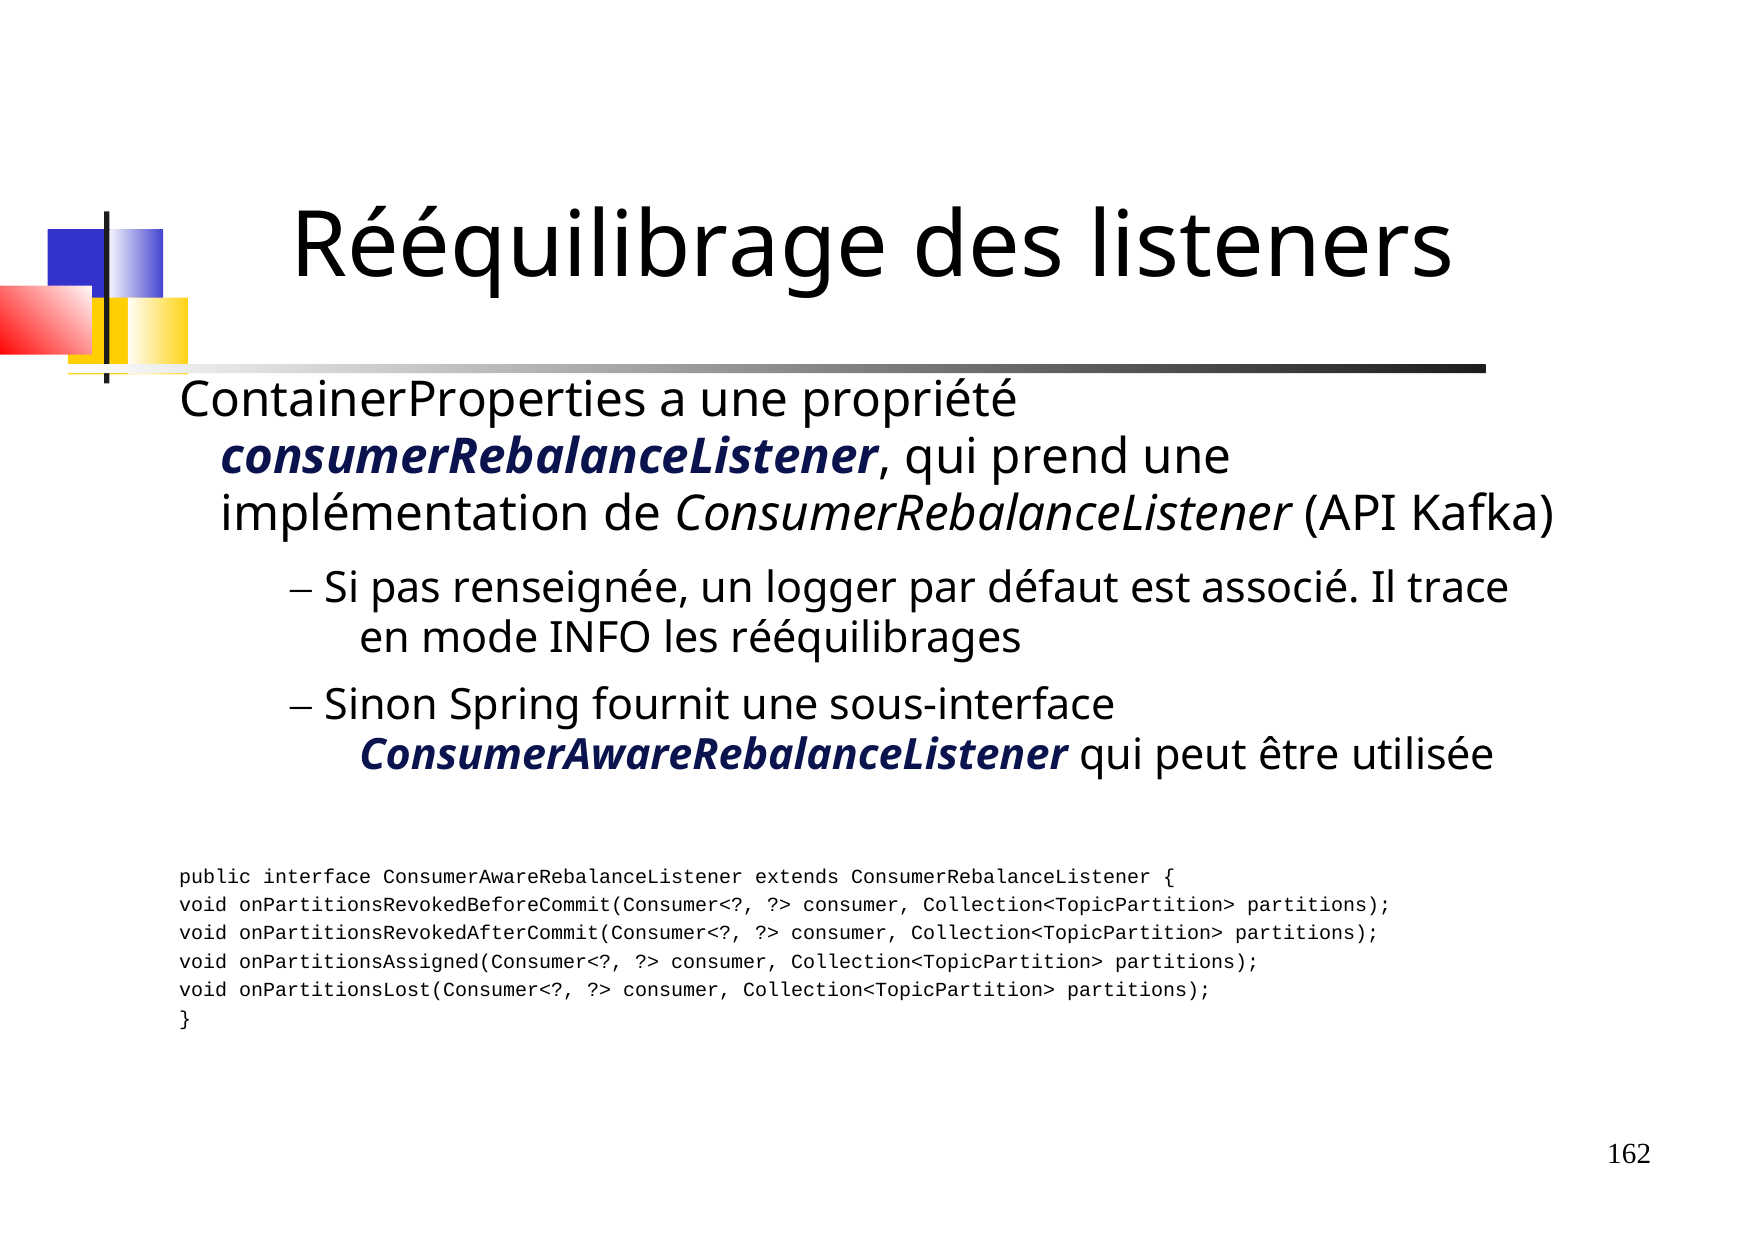

# Rééquilibrage des listeners
ContainerProperties a une propriété consumerRebalanceListener, qui prend une implémentation de ConsumerRebalanceListener (API Kafka)
Si pas renseignée, un logger par défaut est associé. Il trace en mode INFO les rééquilibrages
Sinon Spring fournit une sous-interface ConsumerAwareRebalanceListener qui peut être utilisée
public interface ConsumerAwareRebalanceListener extends ConsumerRebalanceListener {
void onPartitionsRevokedBeforeCommit(Consumer<?, ?> consumer, Collection<TopicPartition> partitions);
void onPartitionsRevokedAfterCommit(Consumer<?, ?> consumer, Collection<TopicPartition> partitions);
void onPartitionsAssigned(Consumer<?, ?> consumer, Collection<TopicPartition> partitions);
void onPartitionsLost(Consumer<?, ?> consumer, Collection<TopicPartition> partitions);
}